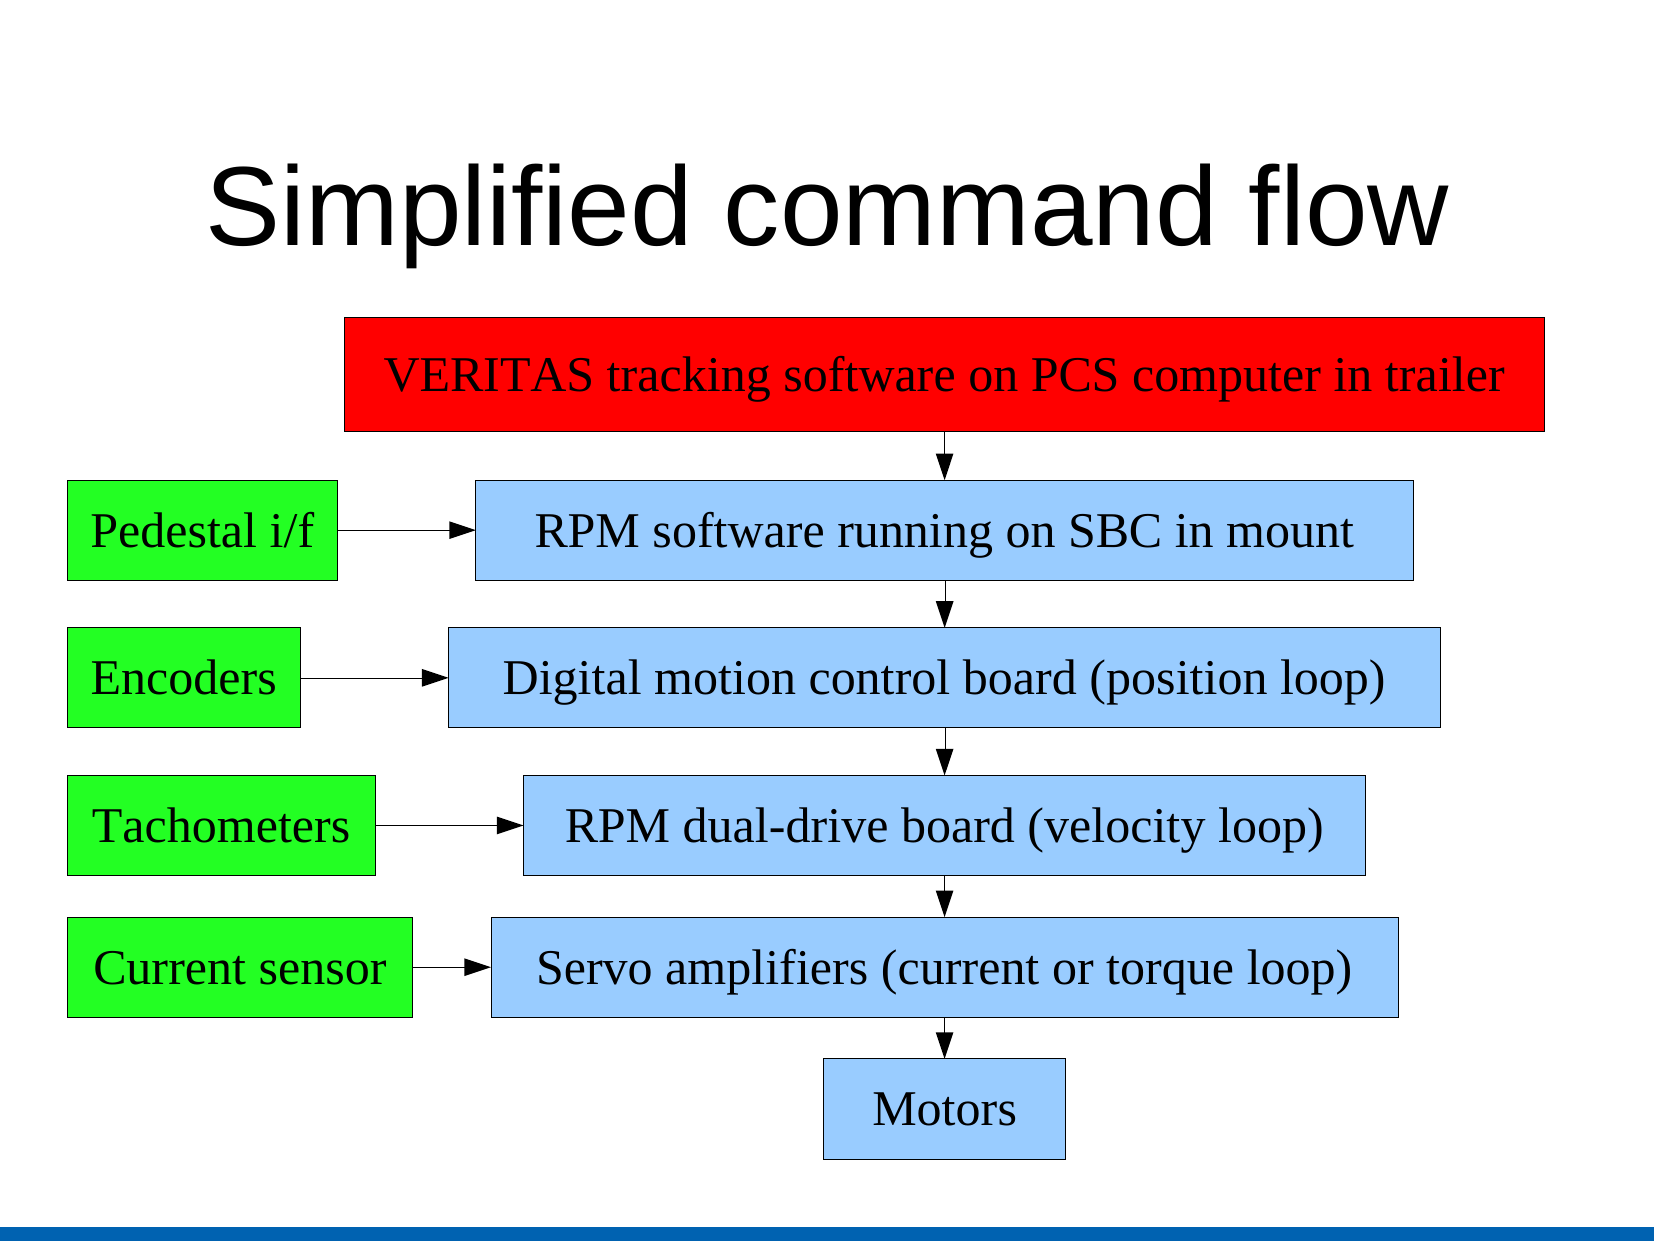

# Simplified command flow
VERITAS tracking software on PCS computer in trailer
Pedestal i/f
RPM software running on SBC in mount
Encoders
Digital motion control board (position loop)
Tachometers
RPM dual-drive board (velocity loop)
Current sensor
Servo amplifiers (current or torque loop)
Motors